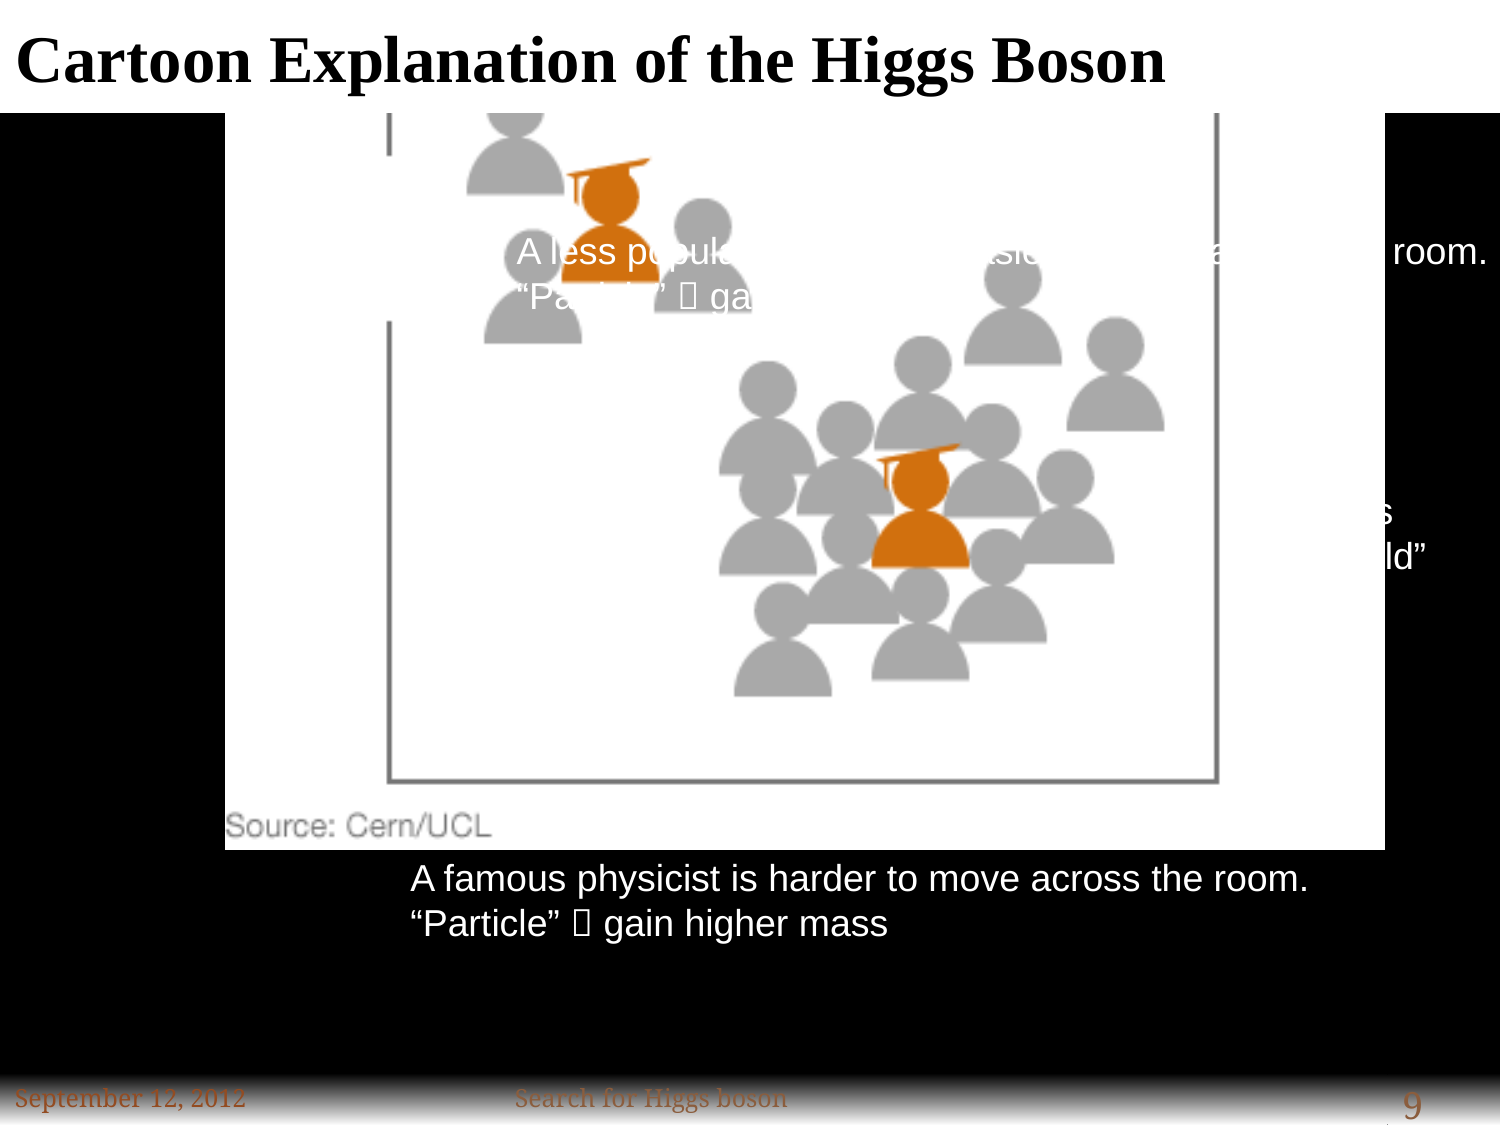

# Cartoon Explanation of the Higgs Boson
A less popular physicist is easier to move across the room.
“Particle”  gain lower mass
Physicists
“Higgs field”
A famous physicist is harder to move across the room.
“Particle”  gain higher mass
September 12, 2012
Search for Higgs boson